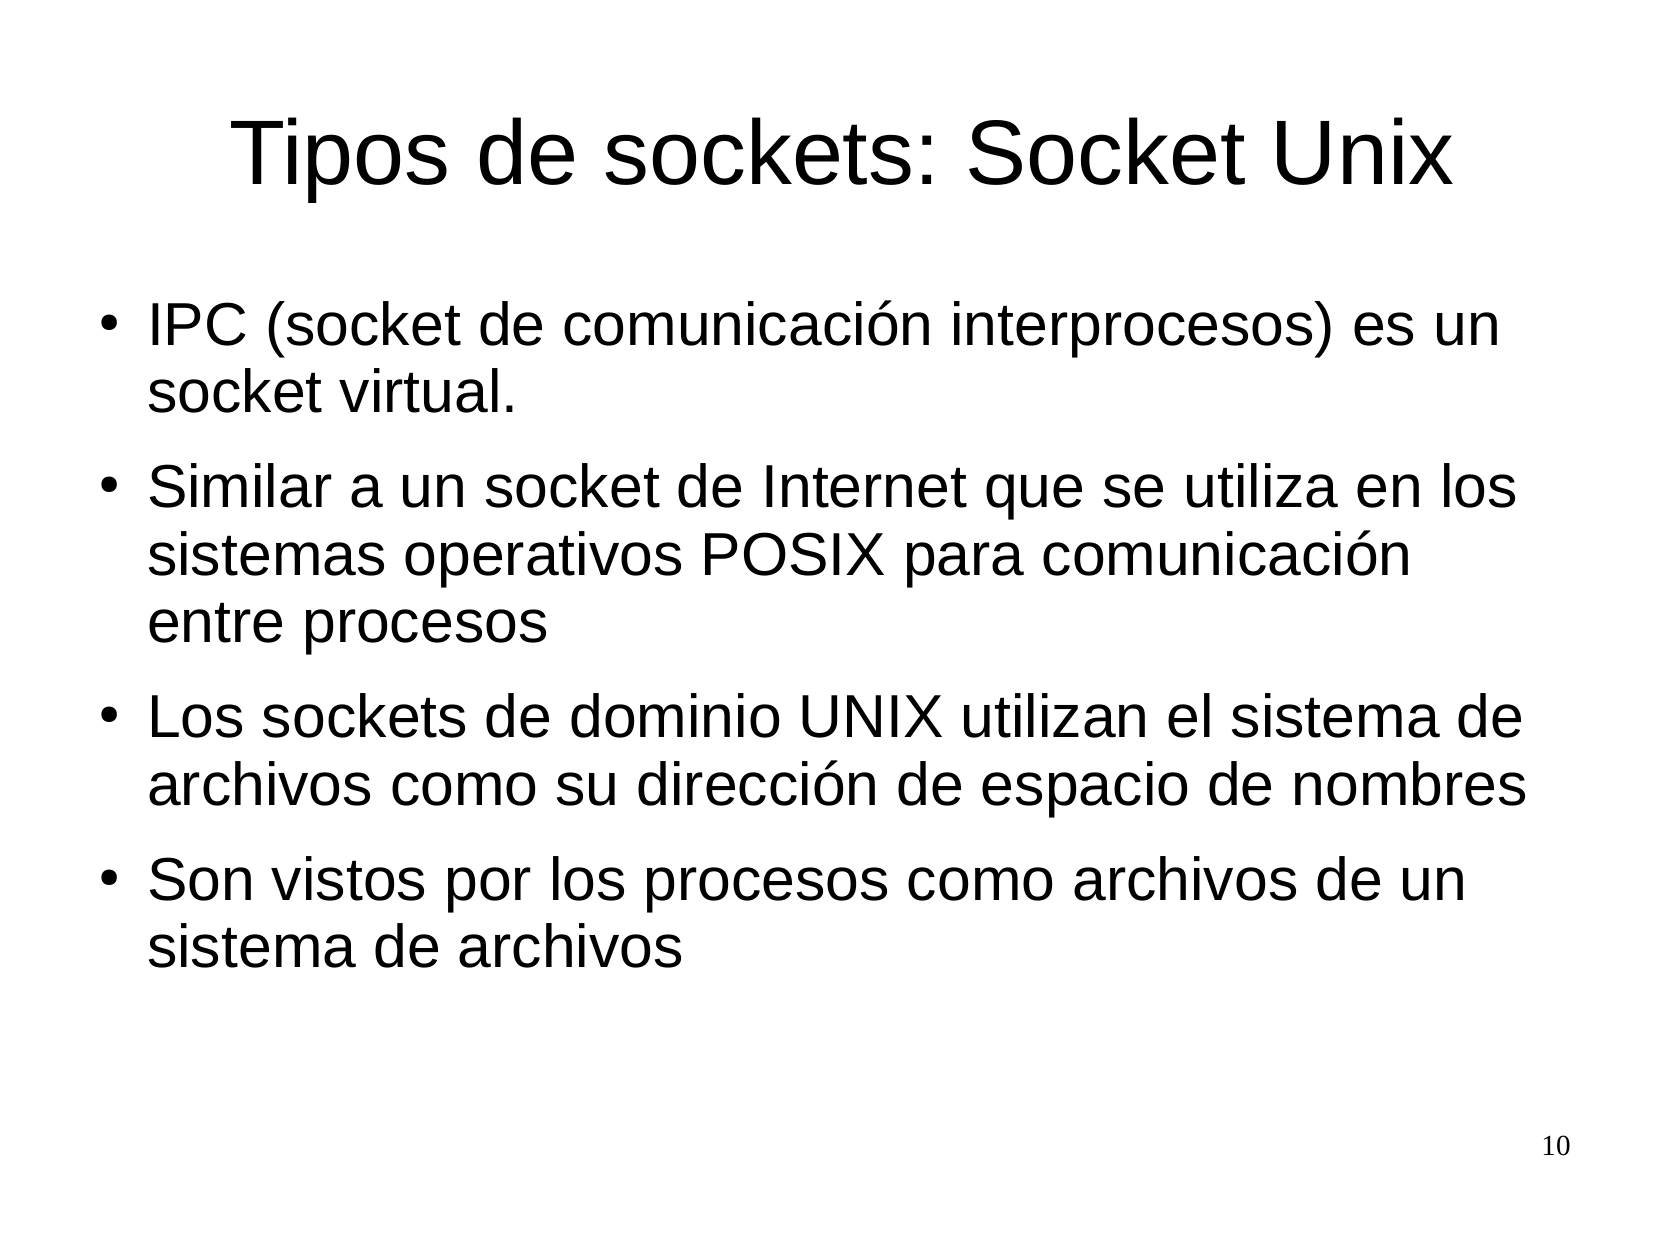

# Tipos de sockets: Socket Unix
IPC (socket de comunicación interprocesos) es un socket virtual.
Similar a un socket de Internet que se utiliza en los sistemas operativos POSIX para comunicación entre procesos
Los sockets de dominio UNIX utilizan el sistema de archivos como su dirección de espacio de nombres
Son vistos por los procesos como archivos de un sistema de archivos
10